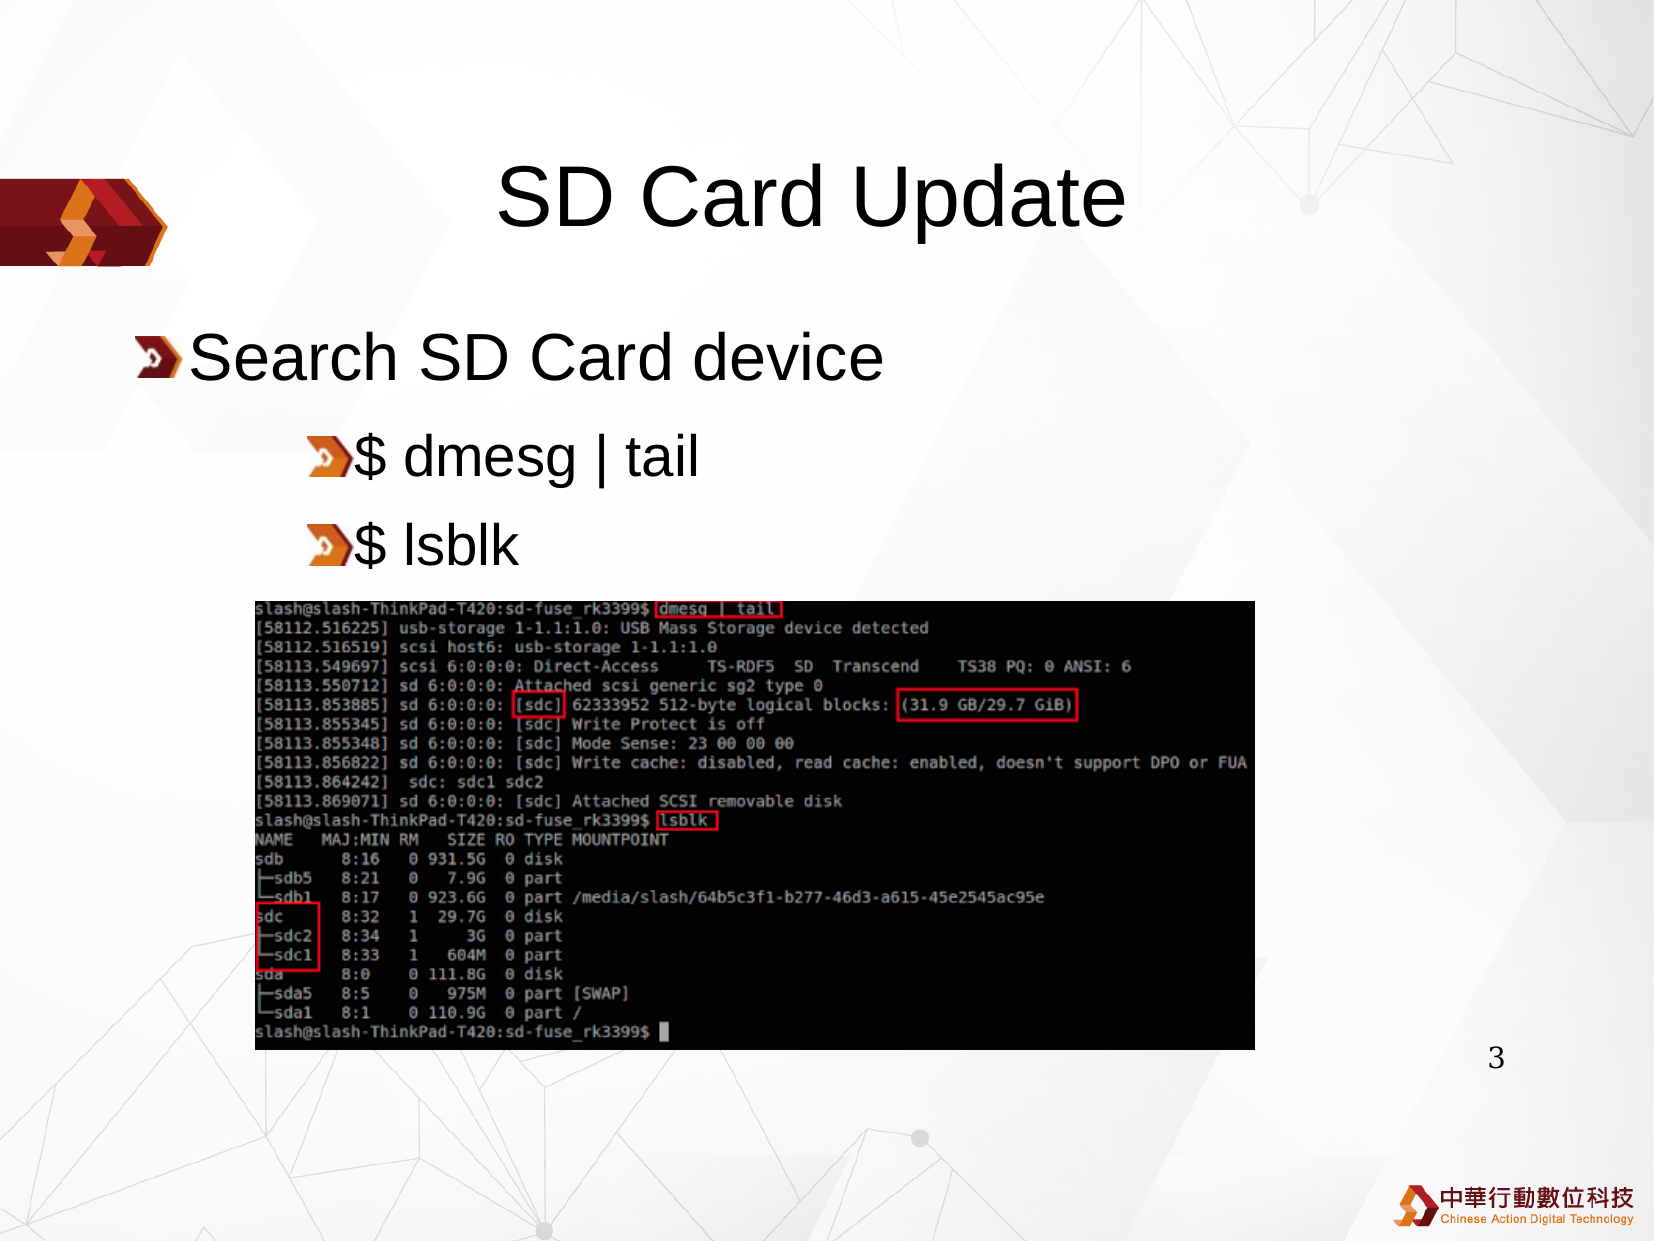

# SD Card Update
Search SD Card device
$ dmesg | tail
$ lsblk
3